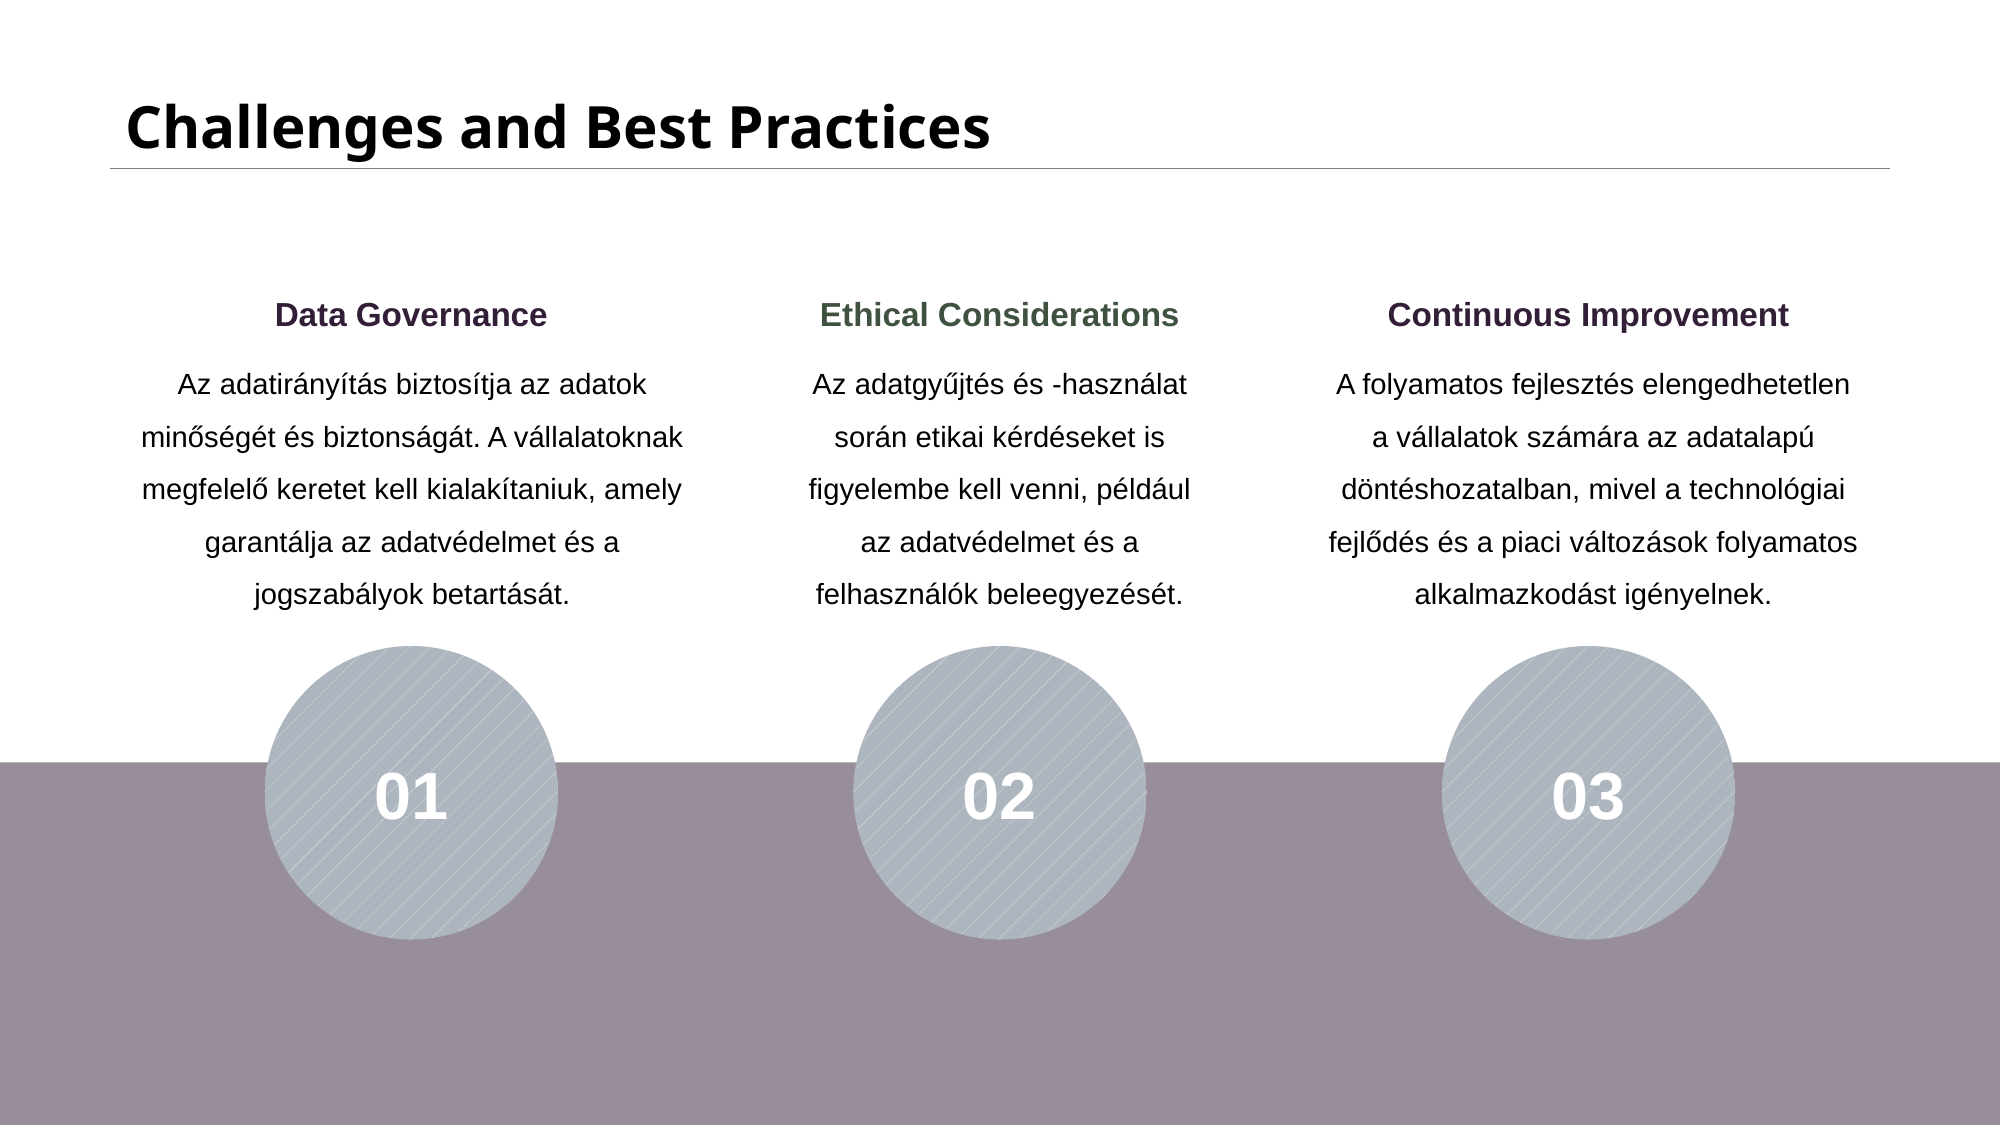

# Challenges and Best Practices
Data Governance
Ethical Considerations
Continuous Improvement
Az adatirányítás biztosítja az adatok minőségét és biztonságát. A vállalatoknak megfelelő keretet kell kialakítaniuk, amely garantálja az adatvédelmet és a jogszabályok betartását.
Az adatgyűjtés és -használat során etikai kérdéseket is figyelembe kell venni, például az adatvédelmet és a felhasználók beleegyezését.
A folyamatos fejlesztés elengedhetetlen a vállalatok számára az adatalapú döntéshozatalban, mivel a technológiai fejlődés és a piaci változások folyamatos alkalmazkodást igényelnek.
01
02
03